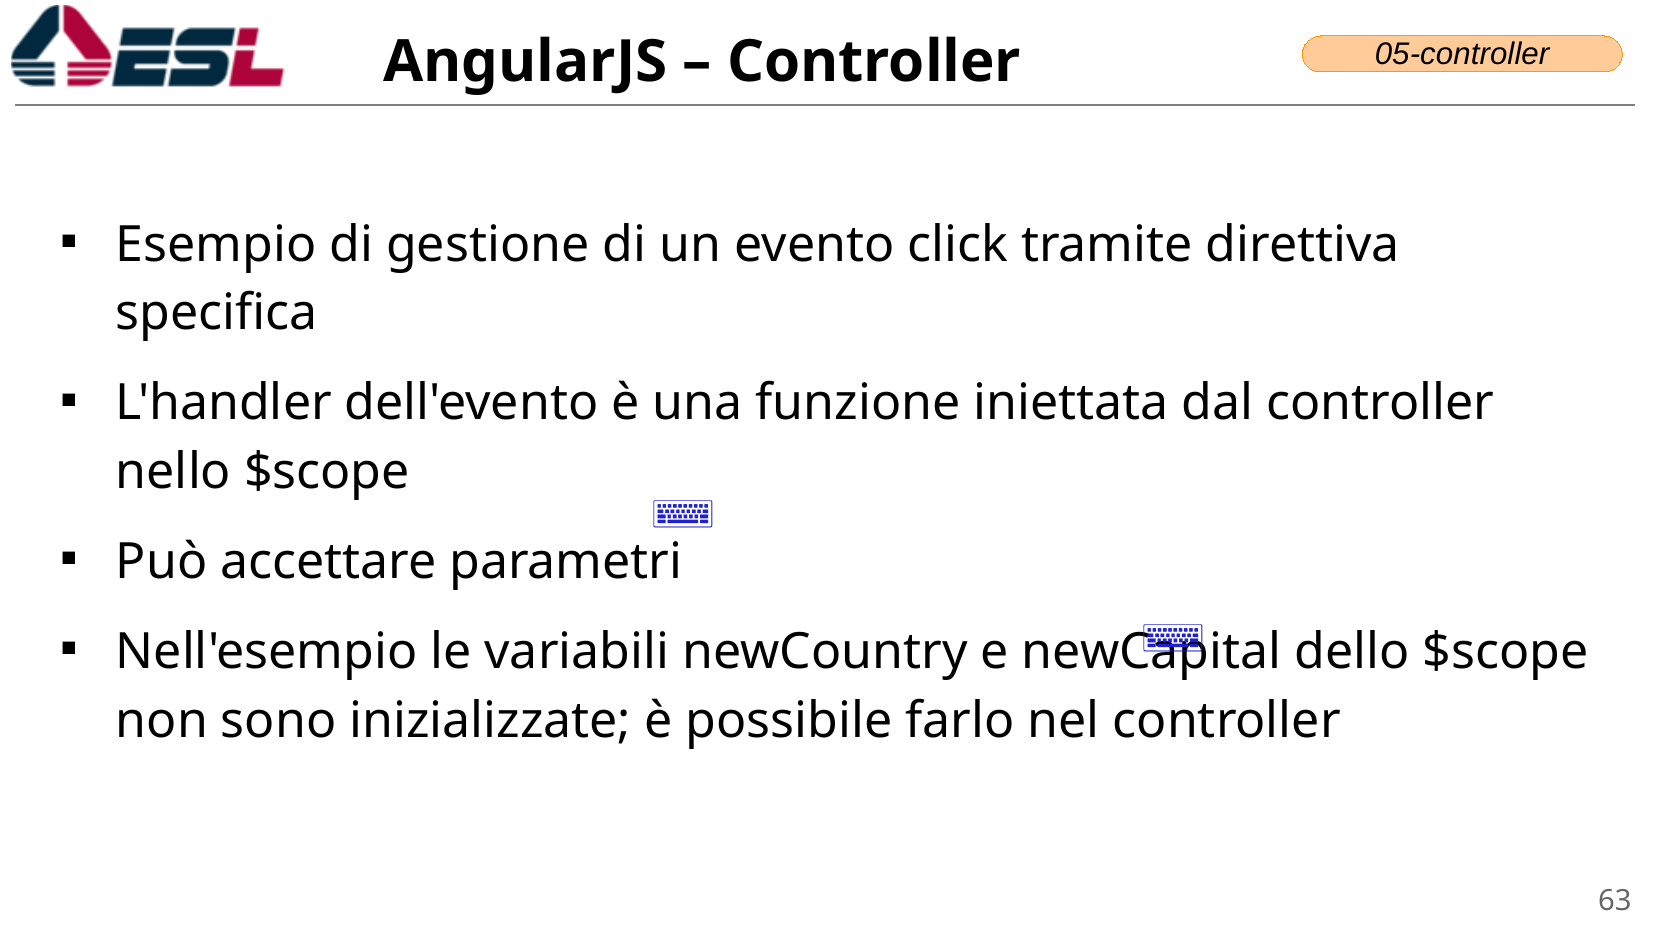

# AngularJS – Controller
05-controller
Esempio di gestione di un evento click tramite direttiva specifica
L'handler dell'evento è una funzione iniettata dal controller nello $scope
Può accettare parametri
Nell'esempio le variabili newCountry e newCapital dello $scope non sono inizializzate; è possibile farlo nel controller